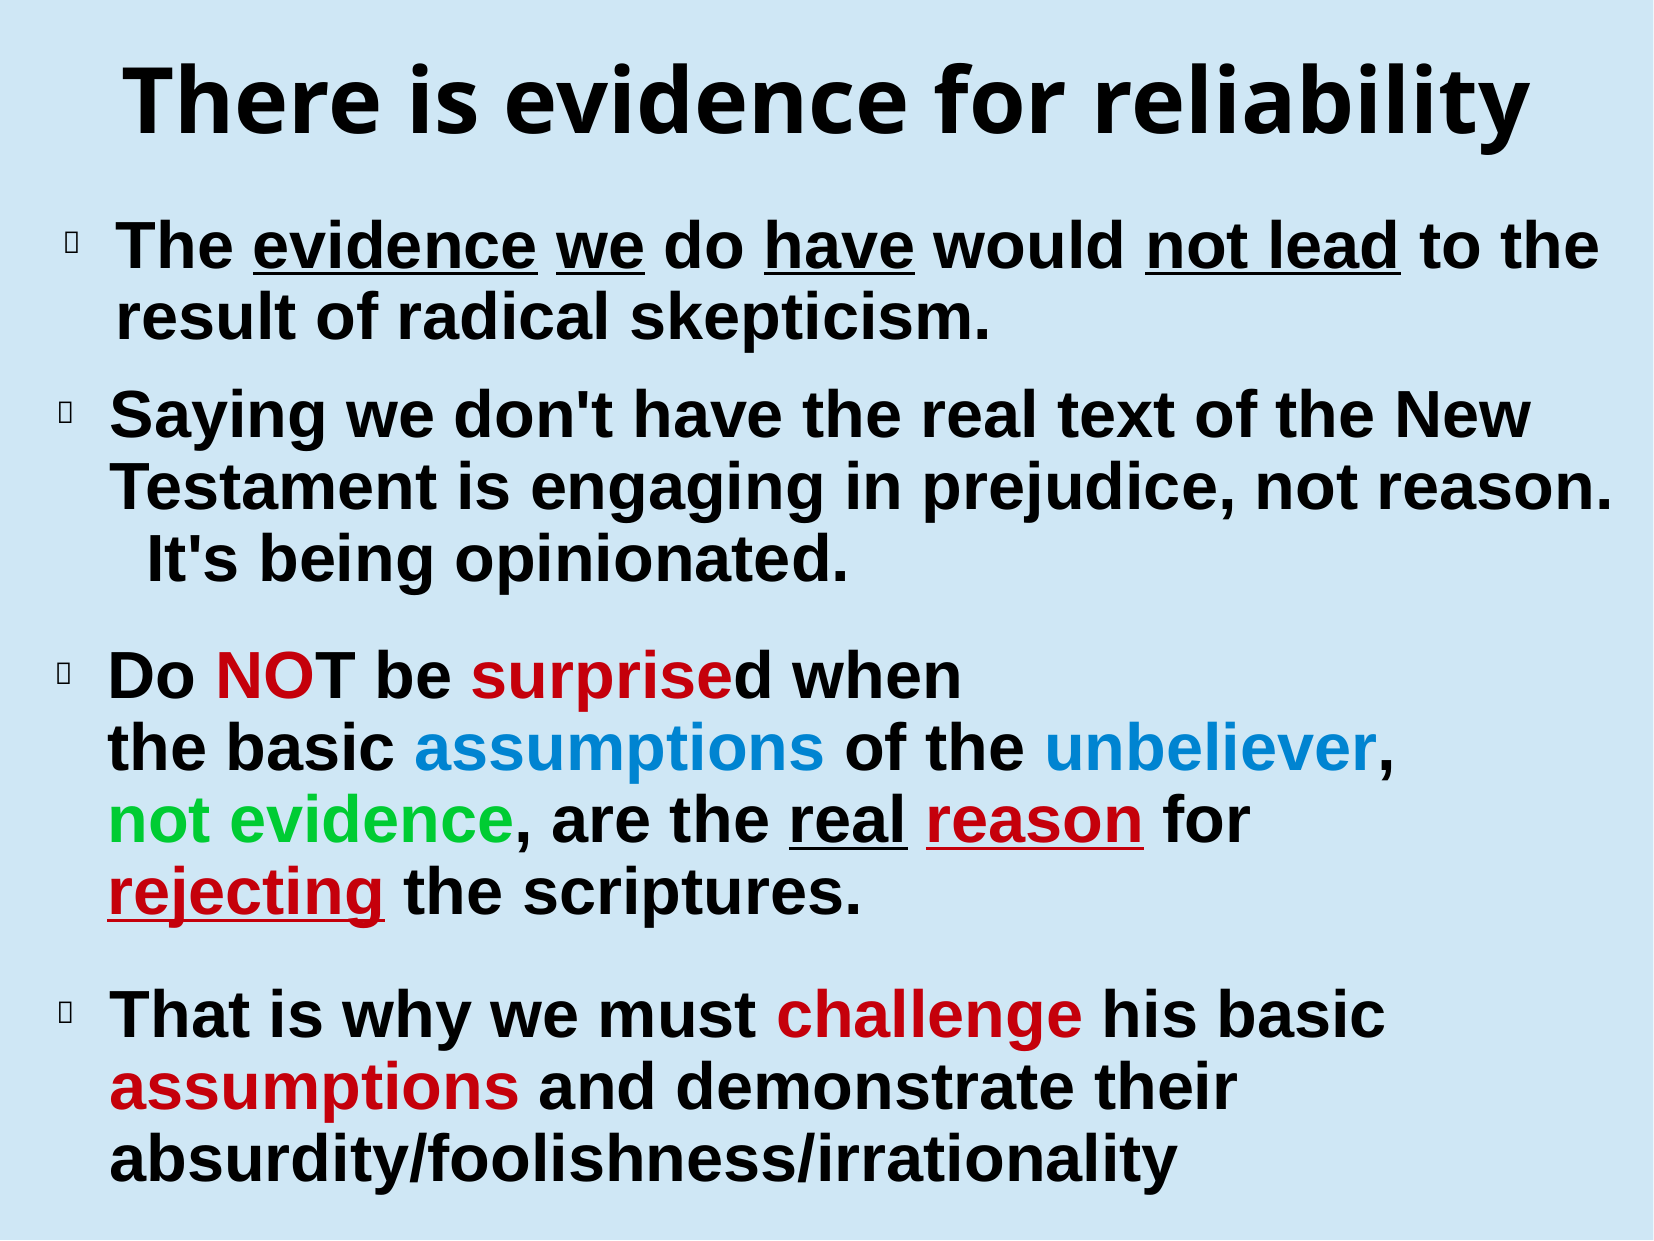

# There is evidence for reliability
The evidence we do have would not lead to the result of radical skepticism.
Saying we don't have the real text of the New Testament is engaging in prejudice, not reason. It's being opinionated.
Do NOT be surprised when
the basic assumptions of the unbeliever,
not evidence, are the real reason for rejecting the scriptures.
That is why we must challenge his basic assumptions and demonstrate their absurdity/foolishness/irrationality